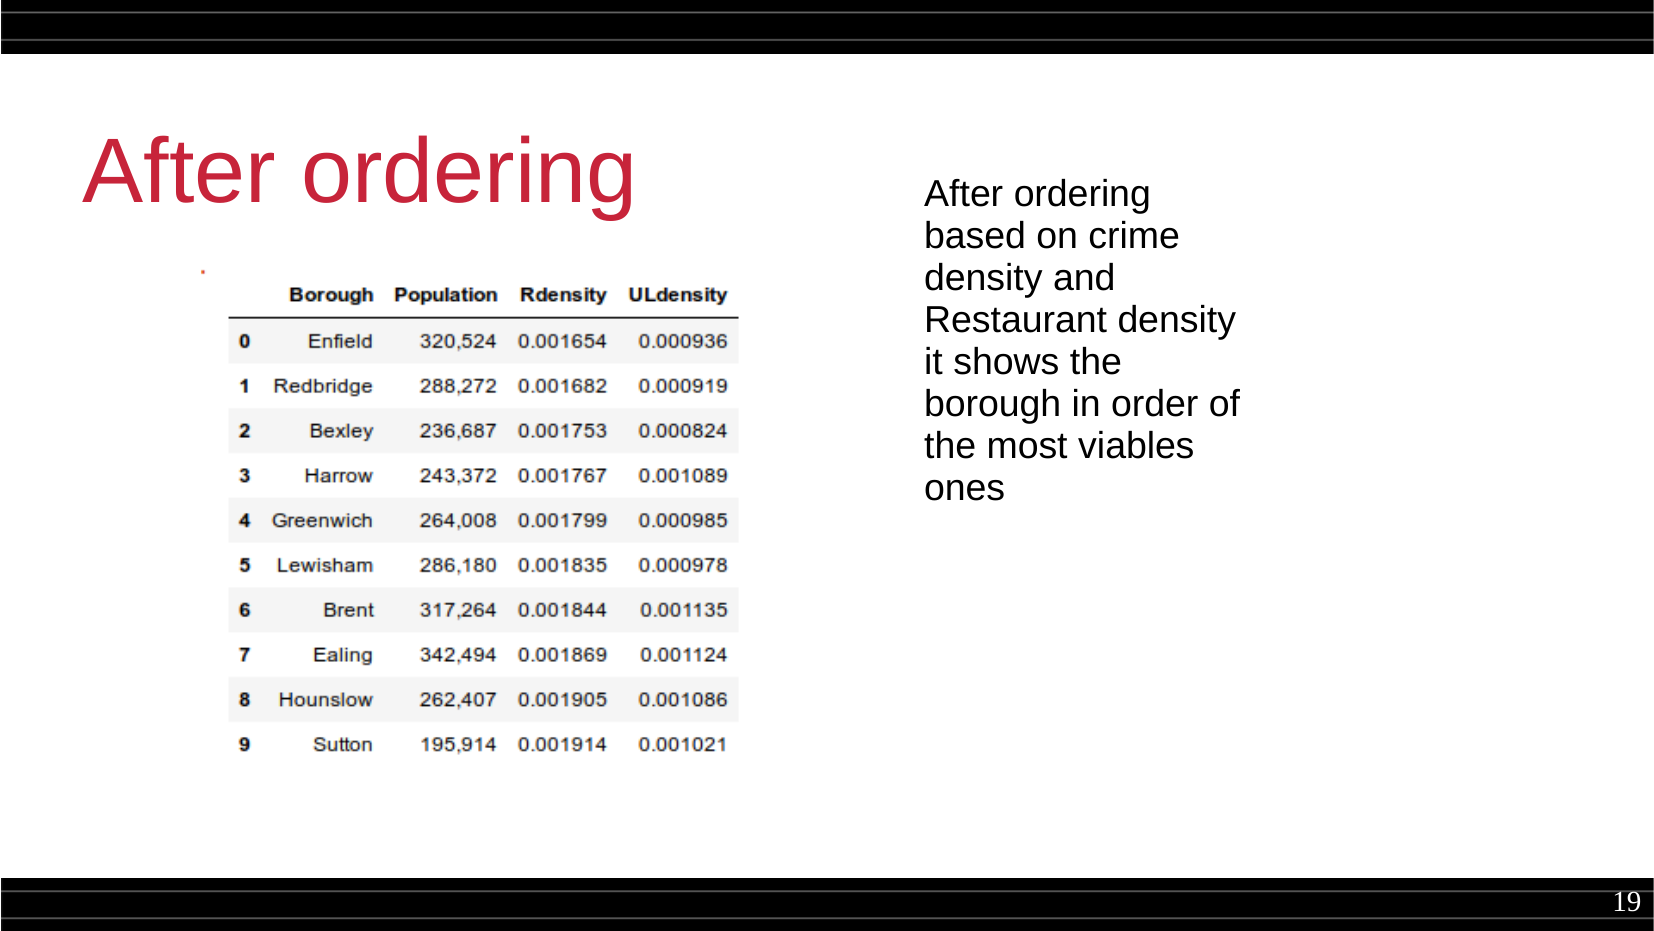

# After ordering
After ordering based on crime density and Restaurant density it shows the borough in order of the most viables ones